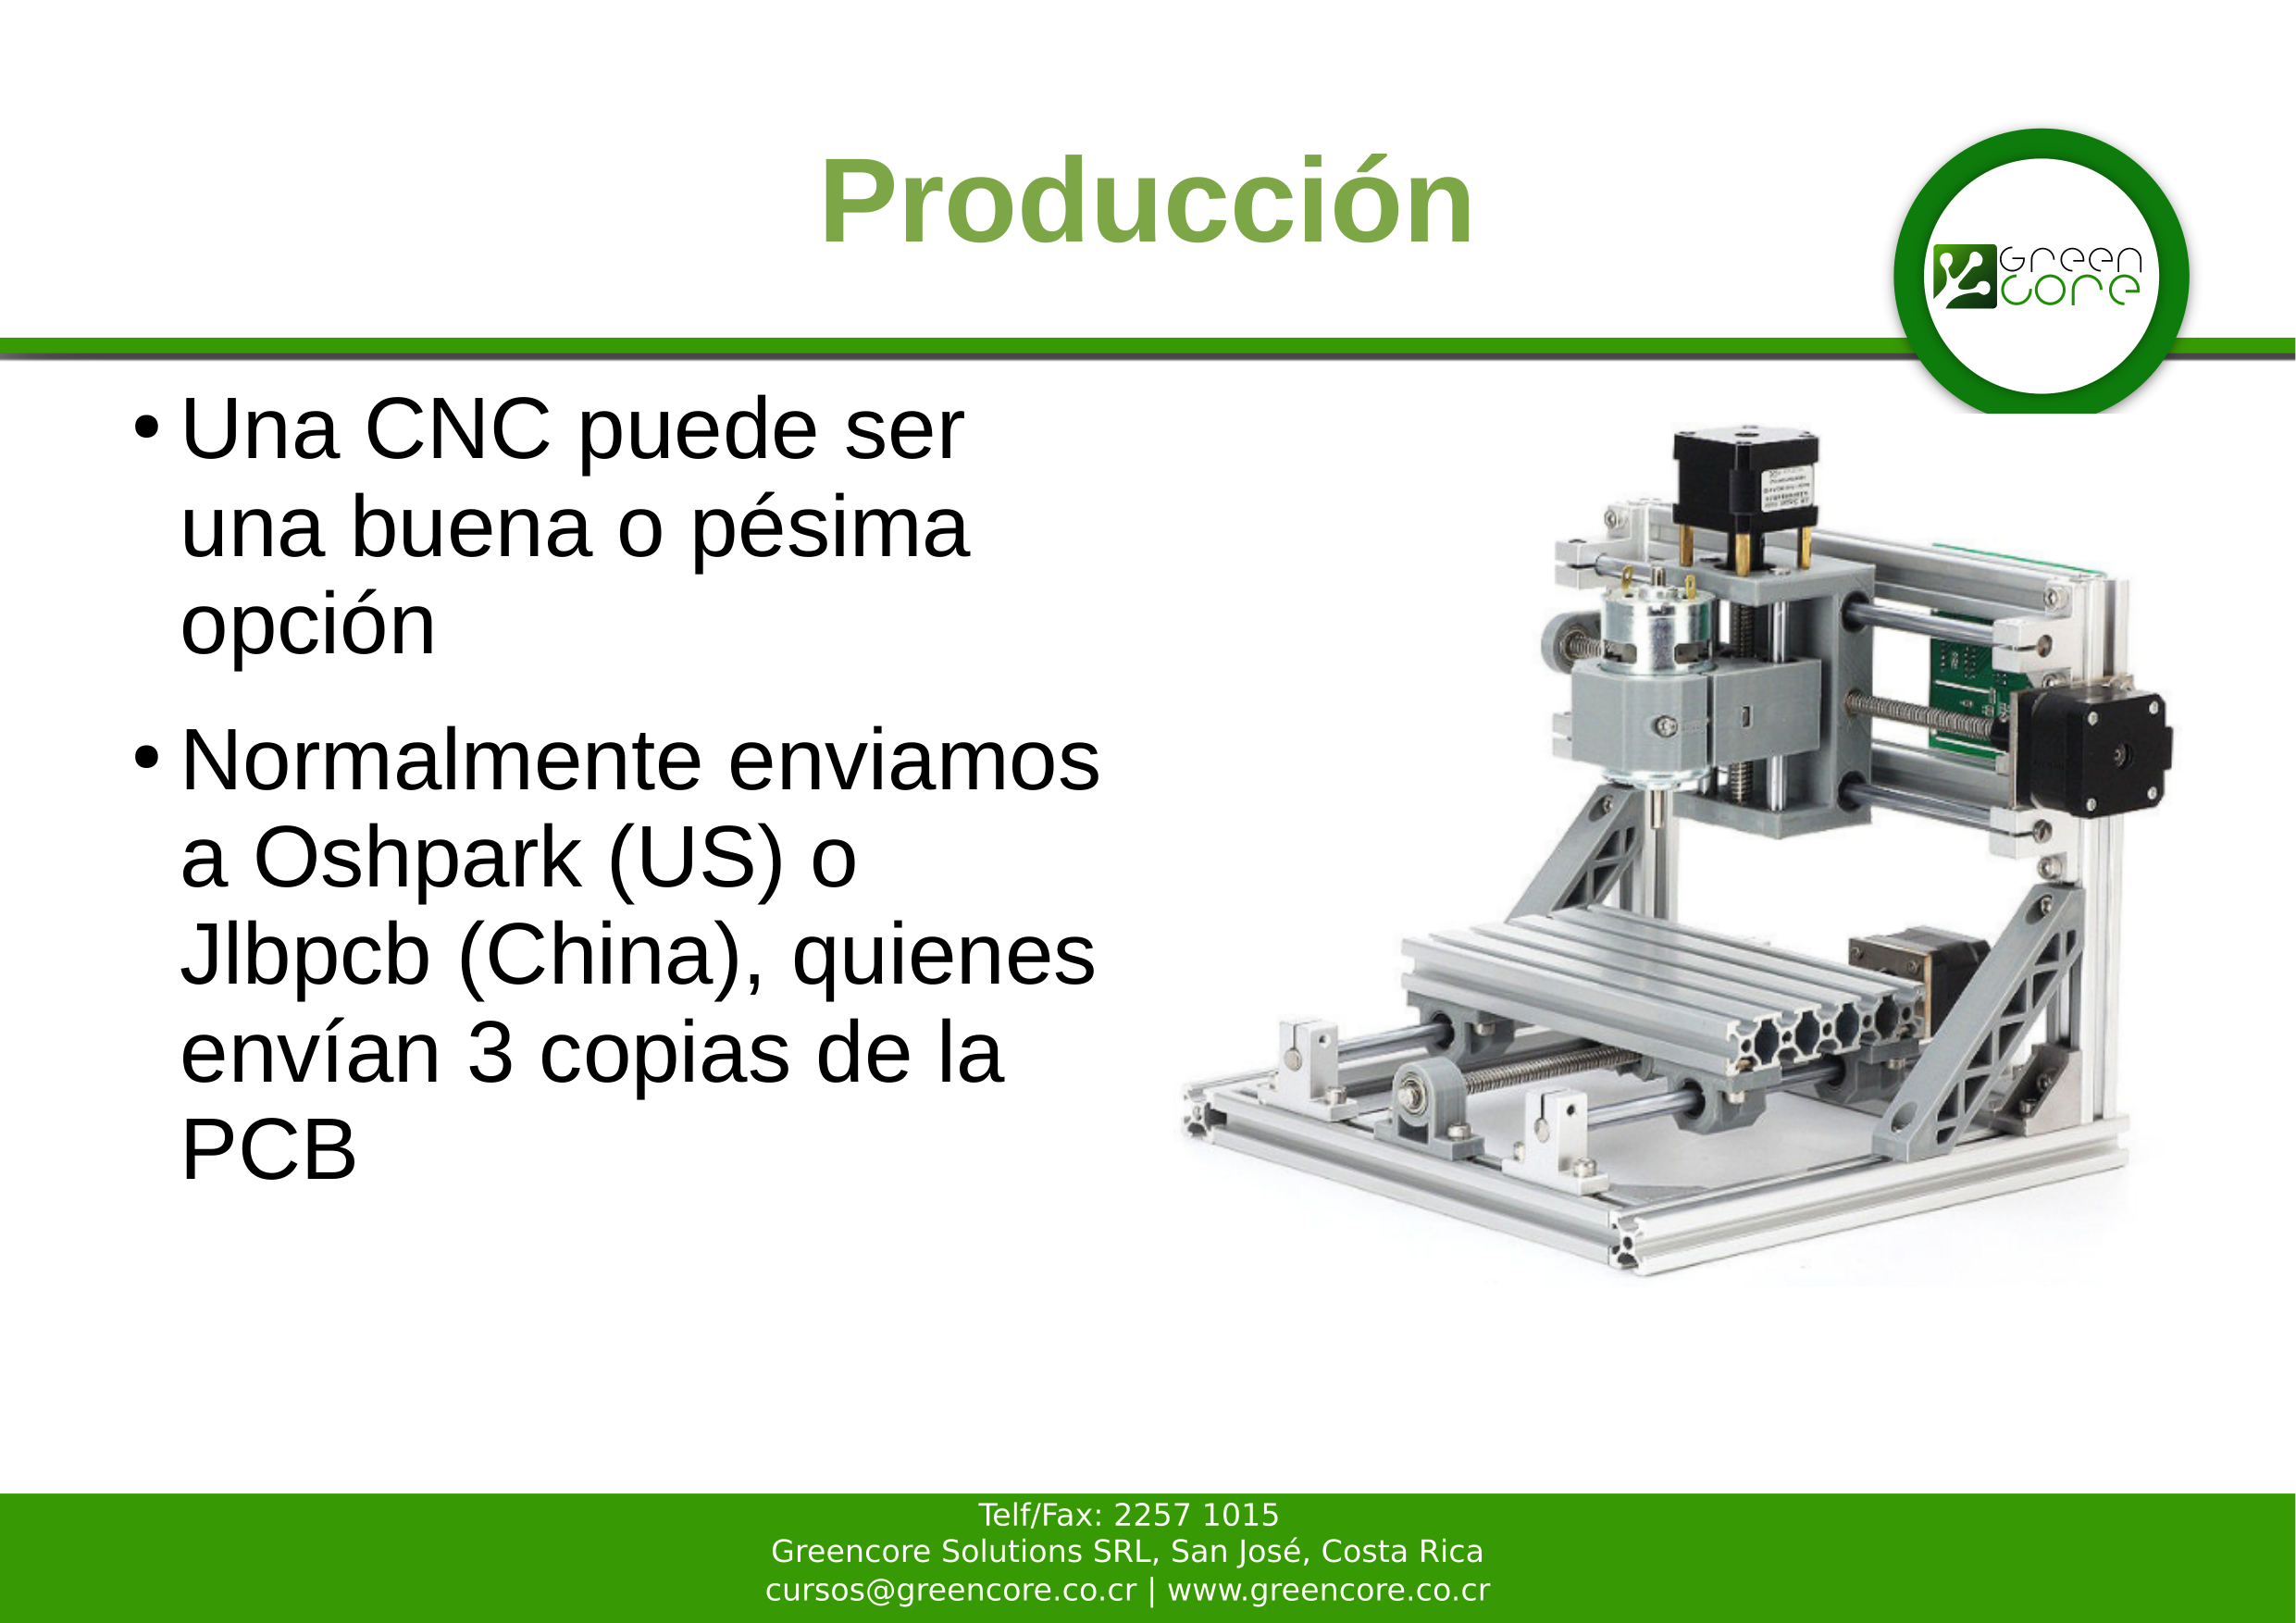

# Producción
Una CNC puede ser una buena o pésima opción
Normalmente enviamos a Oshpark (US) o Jlbpcb (China), quienes envían 3 copias de la PCB